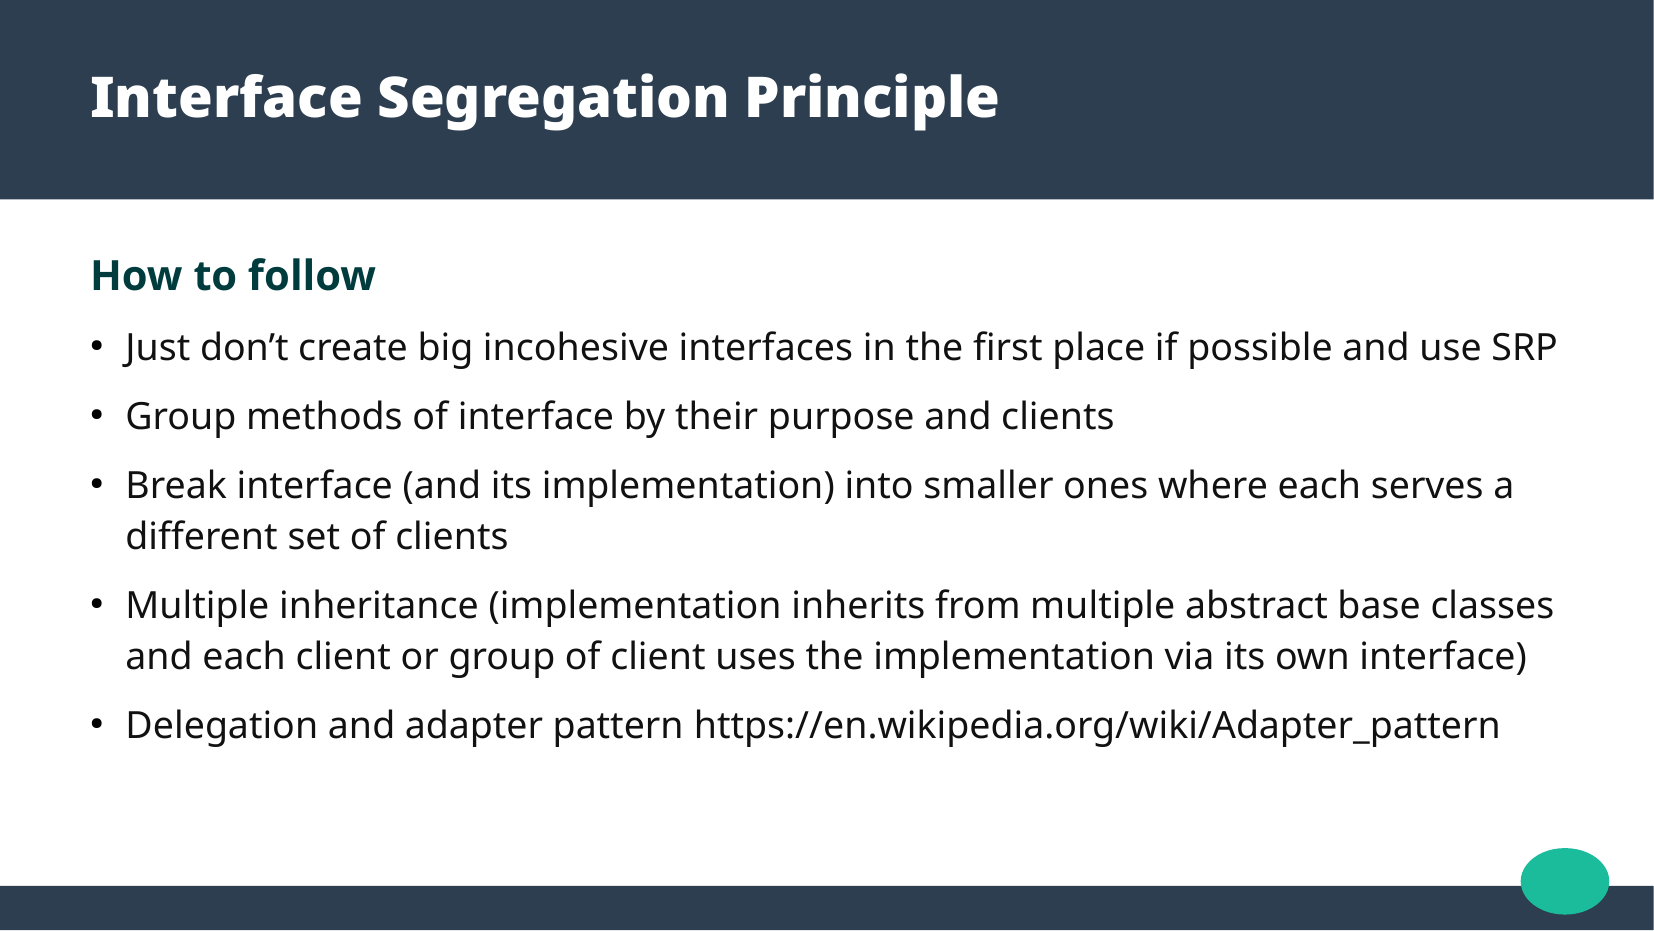

# Interface Segregation Principle
How to follow
Just don’t create big incohesive interfaces in the first place if possible and use SRP
Group methods of interface by their purpose and clients
Break interface (and its implementation) into smaller ones where each serves a different set of clients
Multiple inheritance (implementation inherits from multiple abstract base classes and each client or group of client uses the implementation via its own interface)
Delegation and adapter pattern https://en.wikipedia.org/wiki/Adapter_pattern